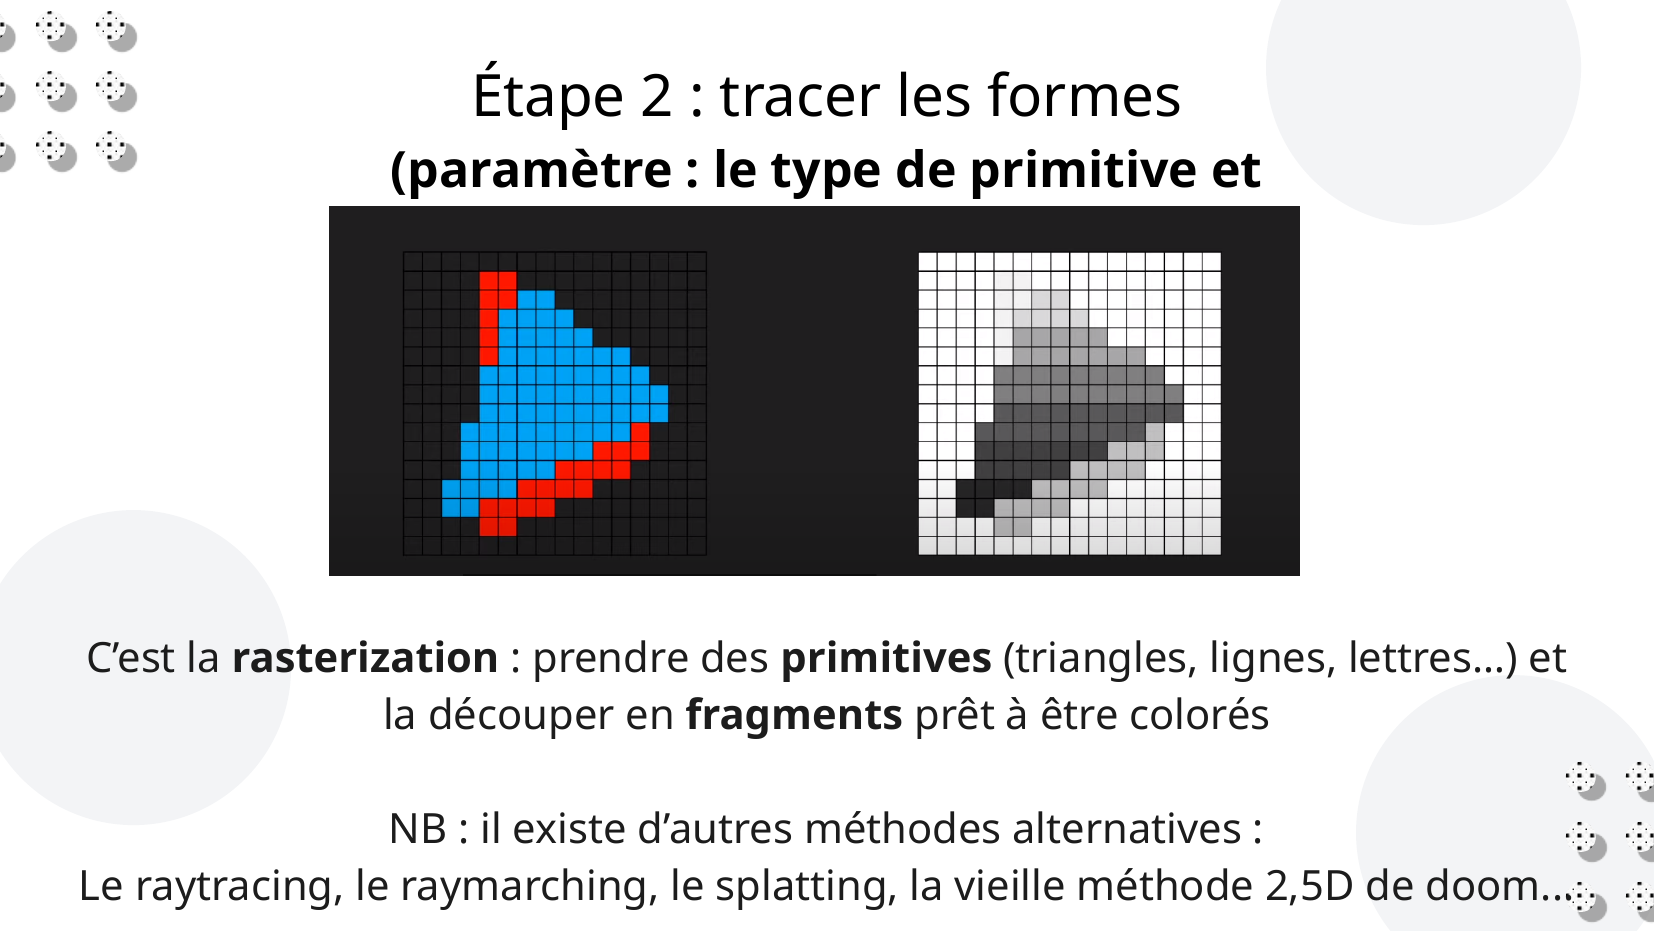

Étape 2 : tracer les formes
(paramètre : le type de primitive et d’antialiasing)
C’est la rasterization : prendre des primitives (triangles, lignes, lettres…) et la découper en fragments prêt à être colorés
NB : il existe d’autres méthodes alternatives :
Le raytracing, le raymarching, le splatting, la vieille méthode 2,5D de doom...